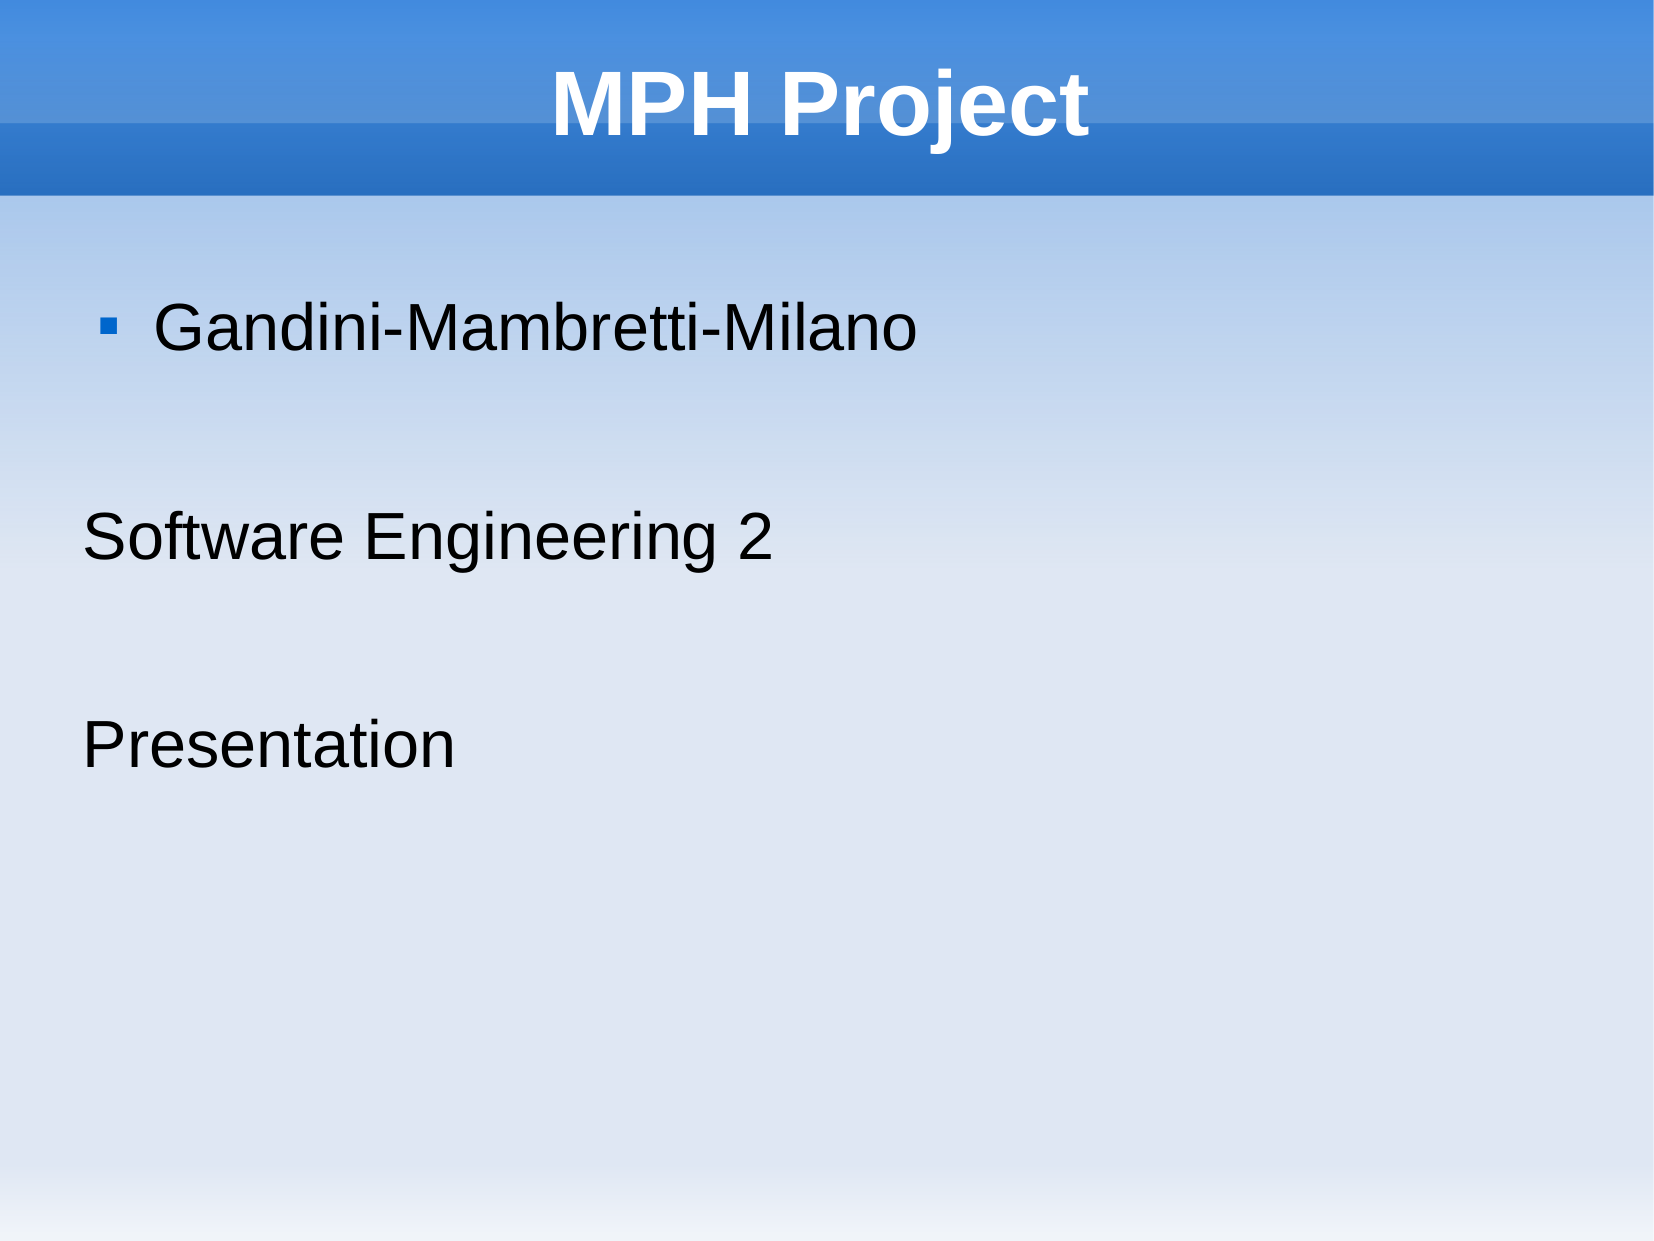

# MPH Project
Gandini-Mambretti-Milano
Software Engineering 2
Presentation